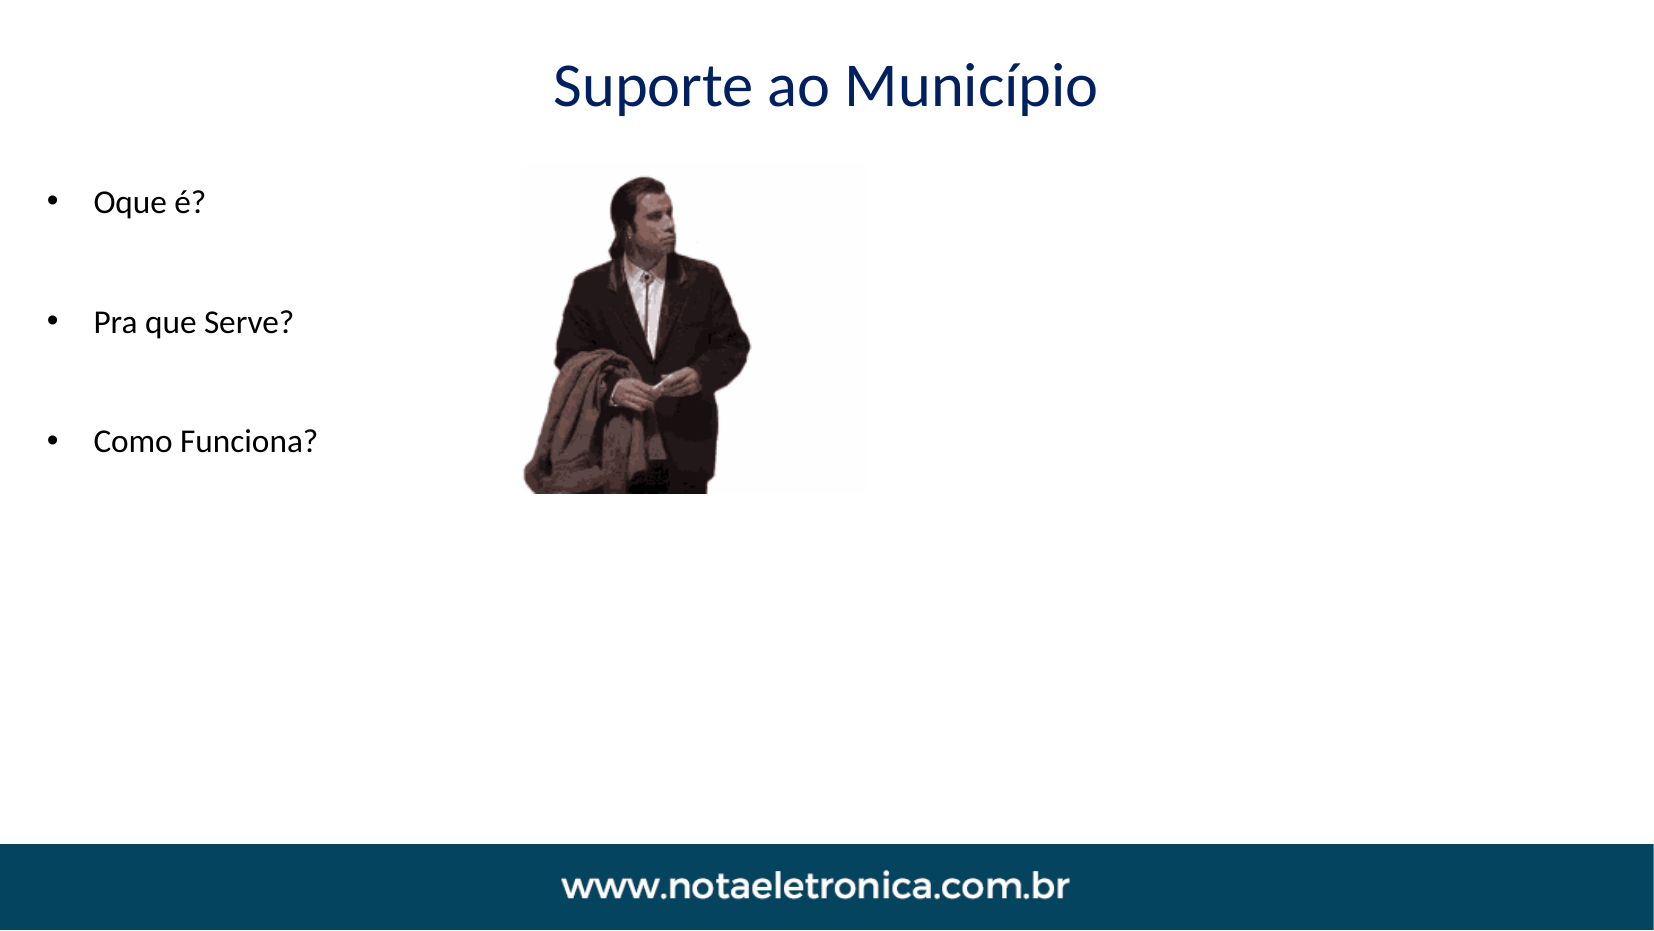

Suporte ao Município
Oque é?
Pra que Serve?
Como Funciona?